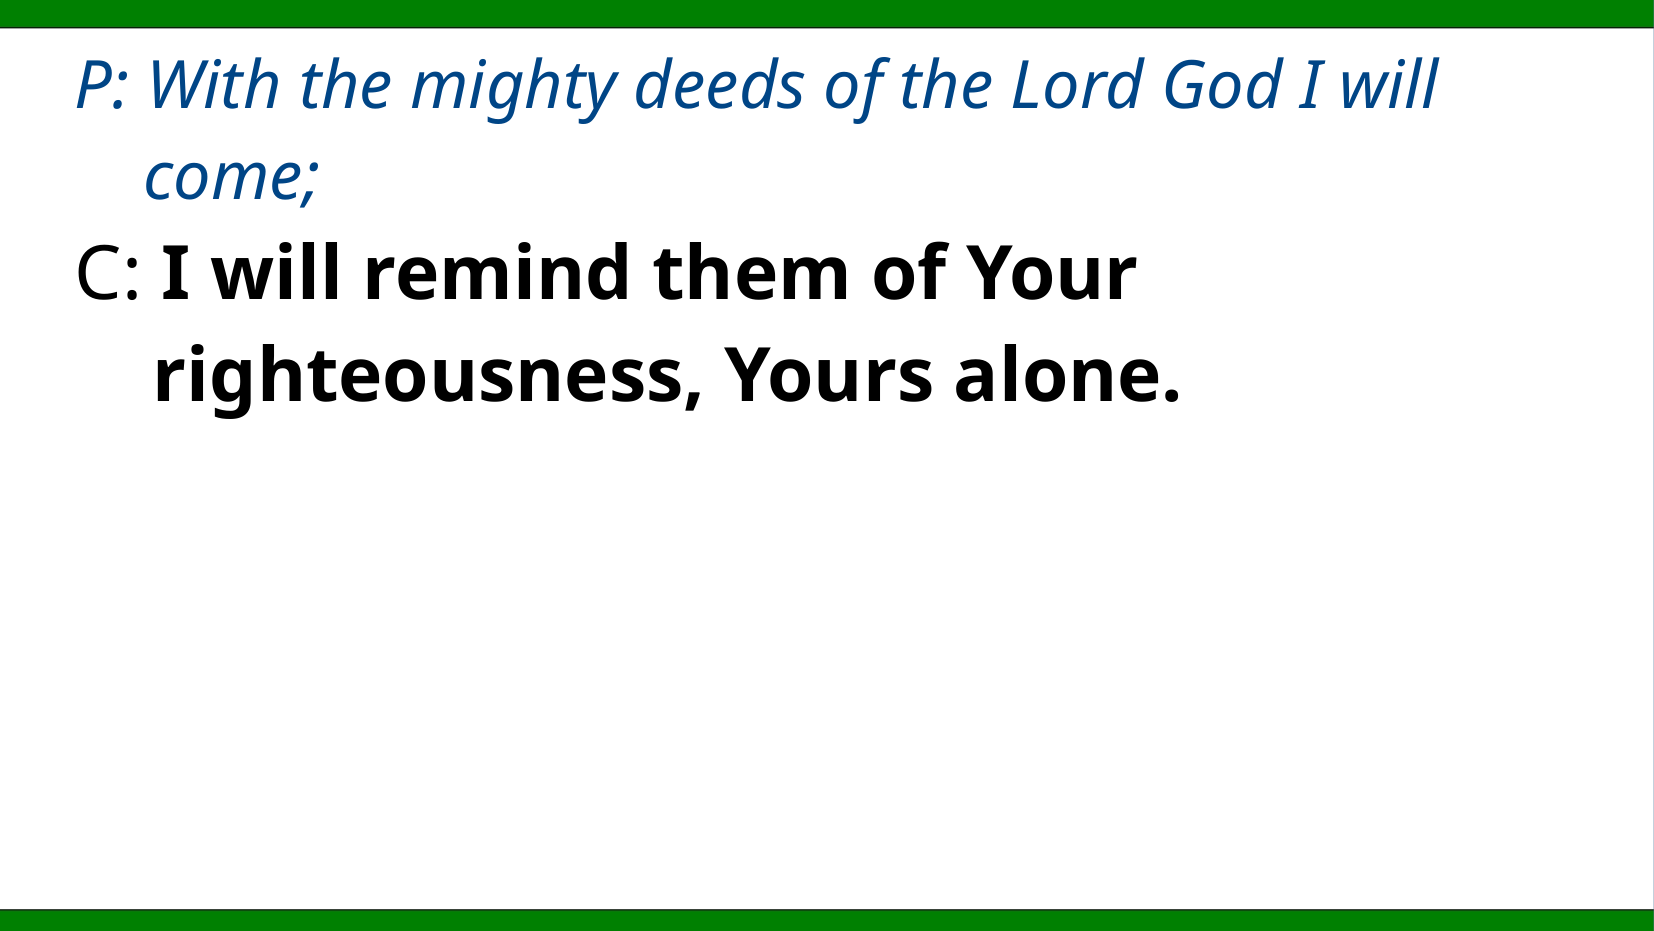

P: With the mighty deeds of the Lord God I will
 come;
C: I will remind them of Your
 righteousness, Yours alone.